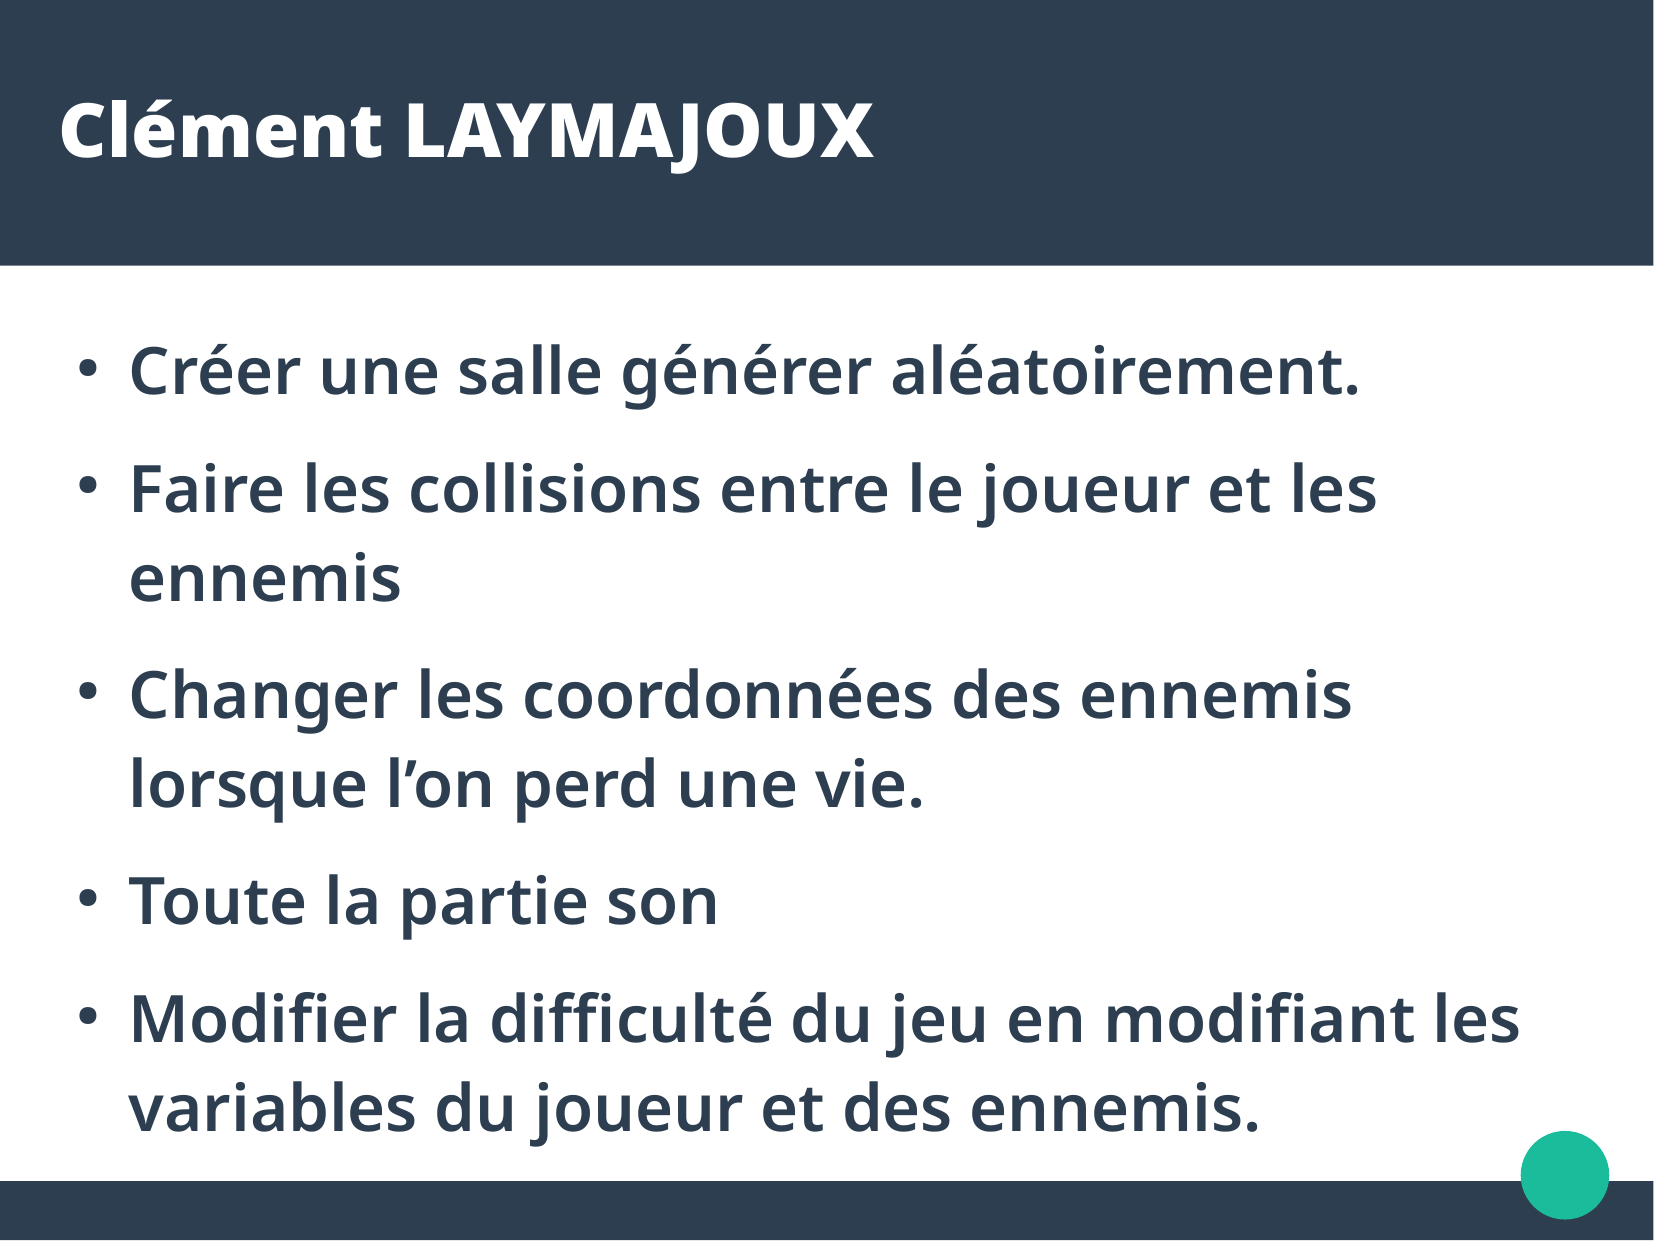

# Clément LAYMAJOUX
Créer une salle générer aléatoirement.
Faire les collisions entre le joueur et les ennemis
Changer les coordonnées des ennemis lorsque l’on perd une vie.
Toute la partie son
Modifier la difficulté du jeu en modifiant les variables du joueur et des ennemis.